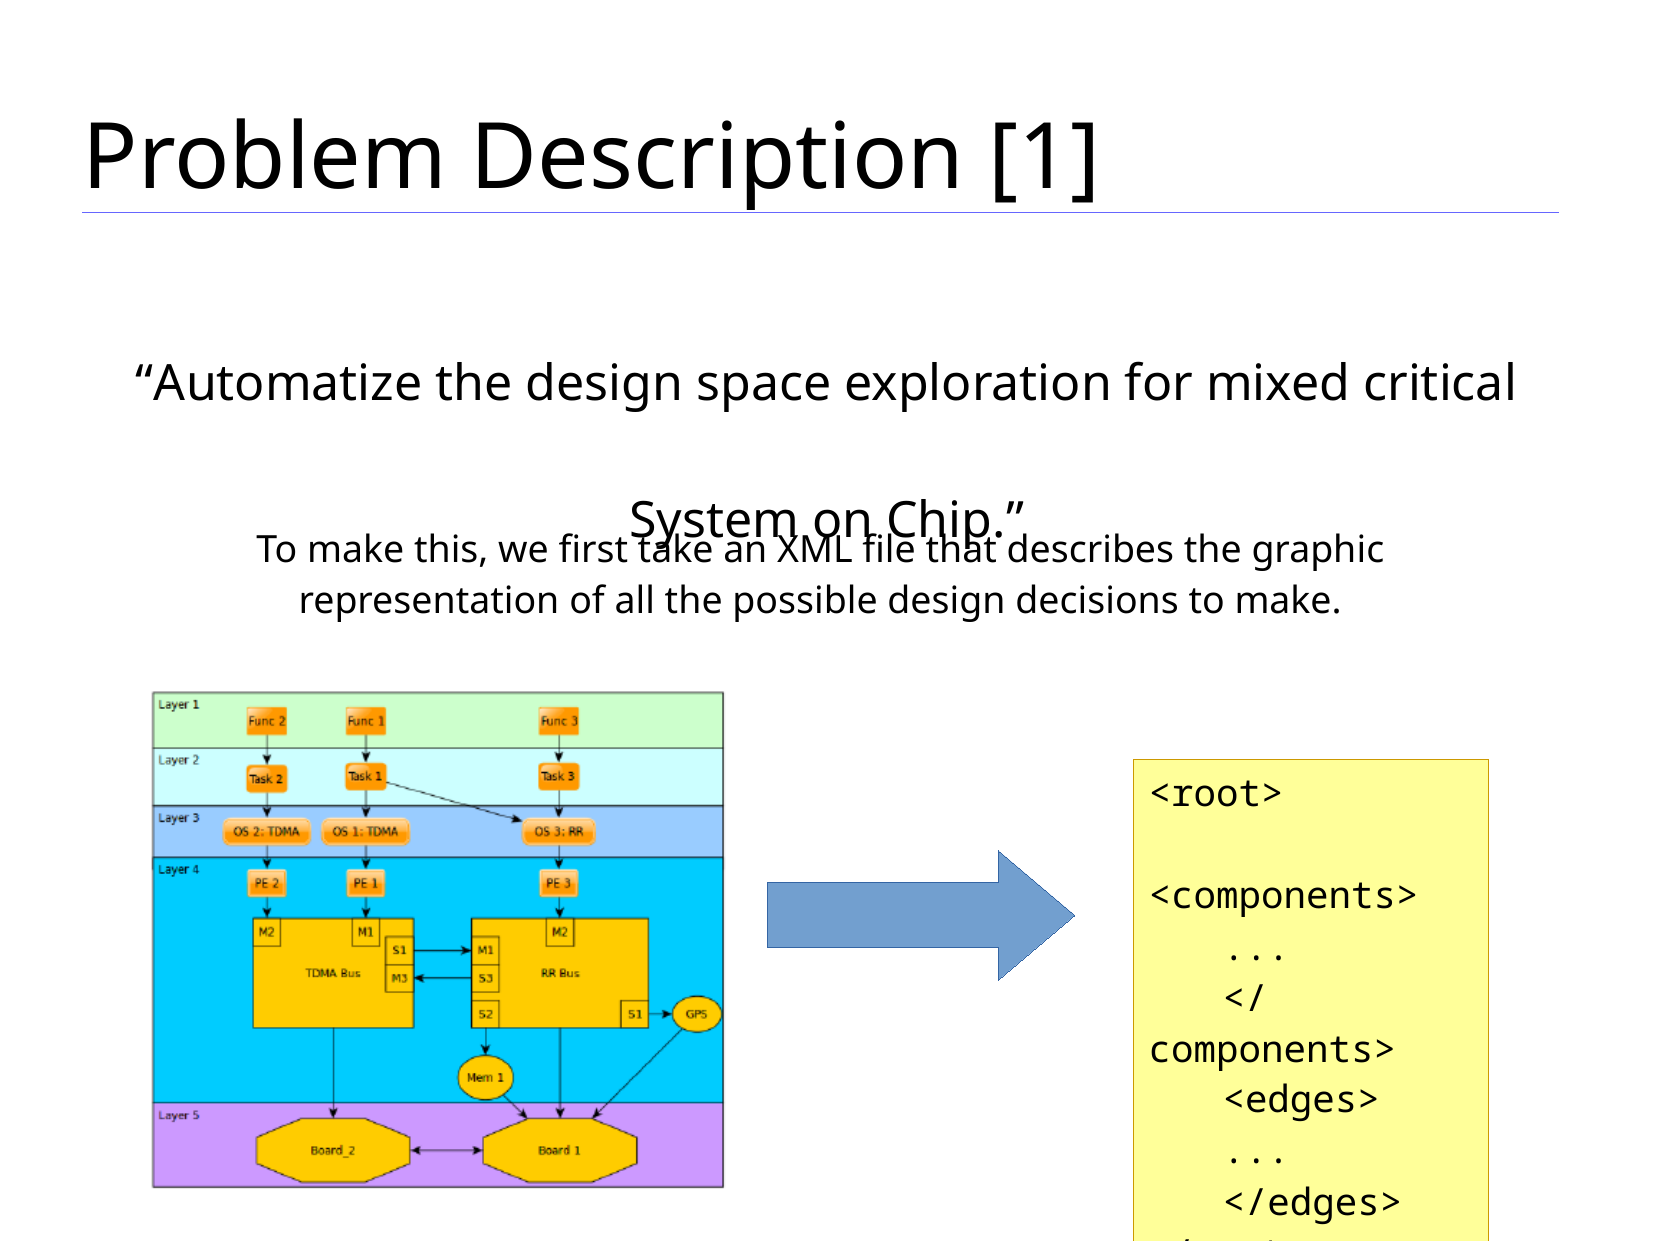

# Problem Description [1]
“Automatize the design space exploration for mixed critical System on Chip.”
To make this, we first take an XML file that describes the graphic representation of all the possible design decisions to make.
<root>
	<components>
	...
	</components>
	<edges>
	...
	</edges>
</root>